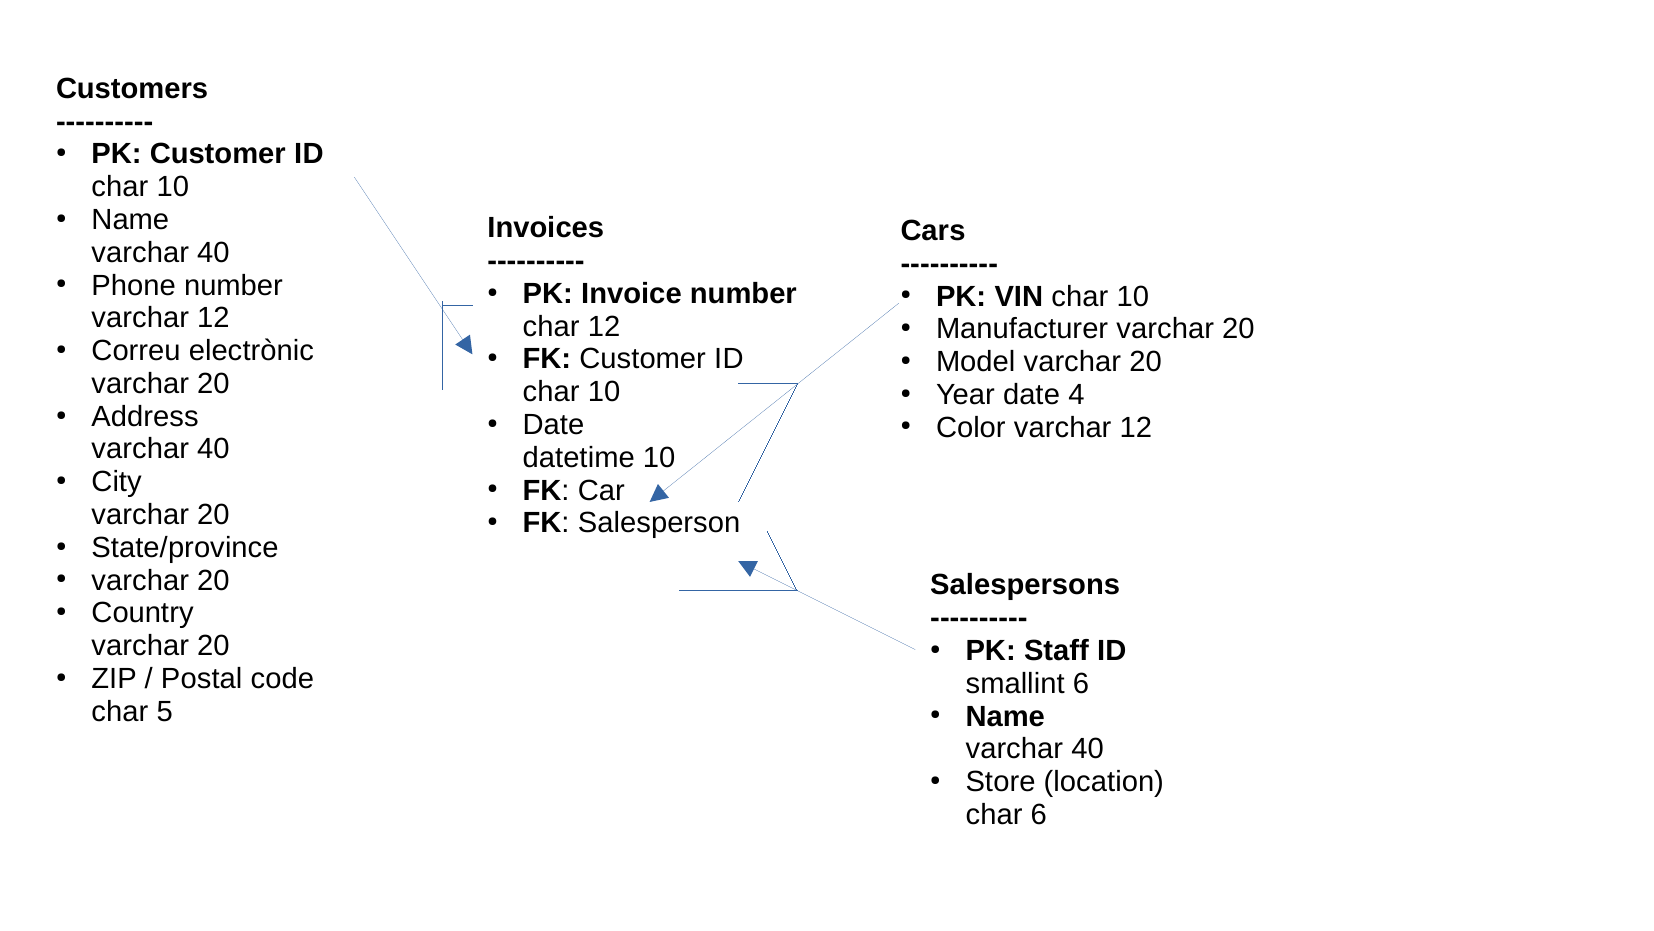

Customers
----------
PK: Customer ID
char 10
Name
varchar 40
Phone number
varchar 12
Correu electrònic
varchar 20
Address
varchar 40
City
varchar 20
State/province
varchar 20
Country
varchar 20
ZIP / Postal code
char 5
Invoices
----------
PK: Invoice number char 12
FK: Customer ID
char 10
Date
datetime 10
FK: Car
FK: Salesperson
Cars
----------
PK: VIN char 10
Manufacturer varchar 20
Model varchar 20
Year date 4
Color varchar 12
Salespersons
----------
PK: Staff ID
smallint 6
Name
varchar 40
Store (location)
char 6